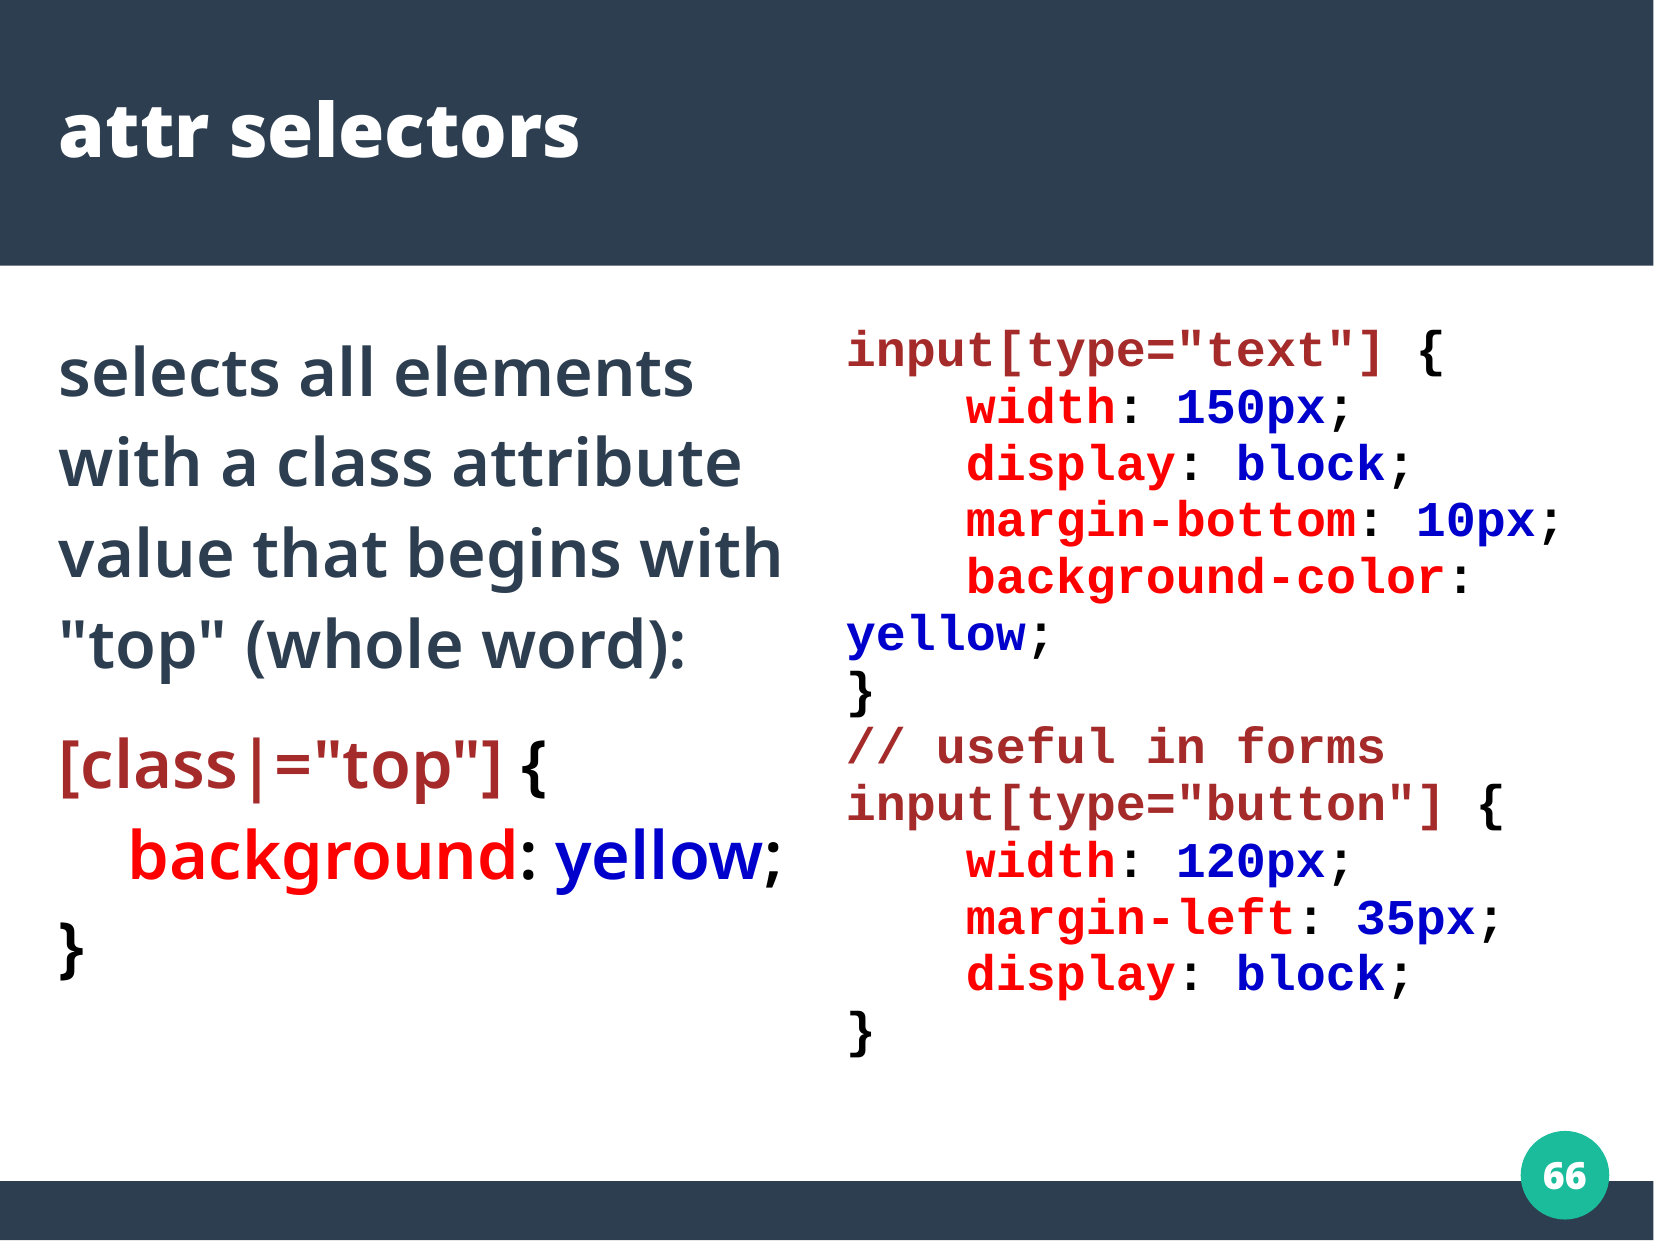

# attr selectors
selects all elements with a class attribute value that begins with "top" (whole word):
[class|="top"] {
    background: yellow;
}
input[type="text"] {
    width: 150px;
    display: block;
    margin-bottom: 10px;
    background-color: yellow;
}
// useful in forms
input[type="button"] {
    width: 120px;
    margin-left: 35px;
    display: block;
}
66